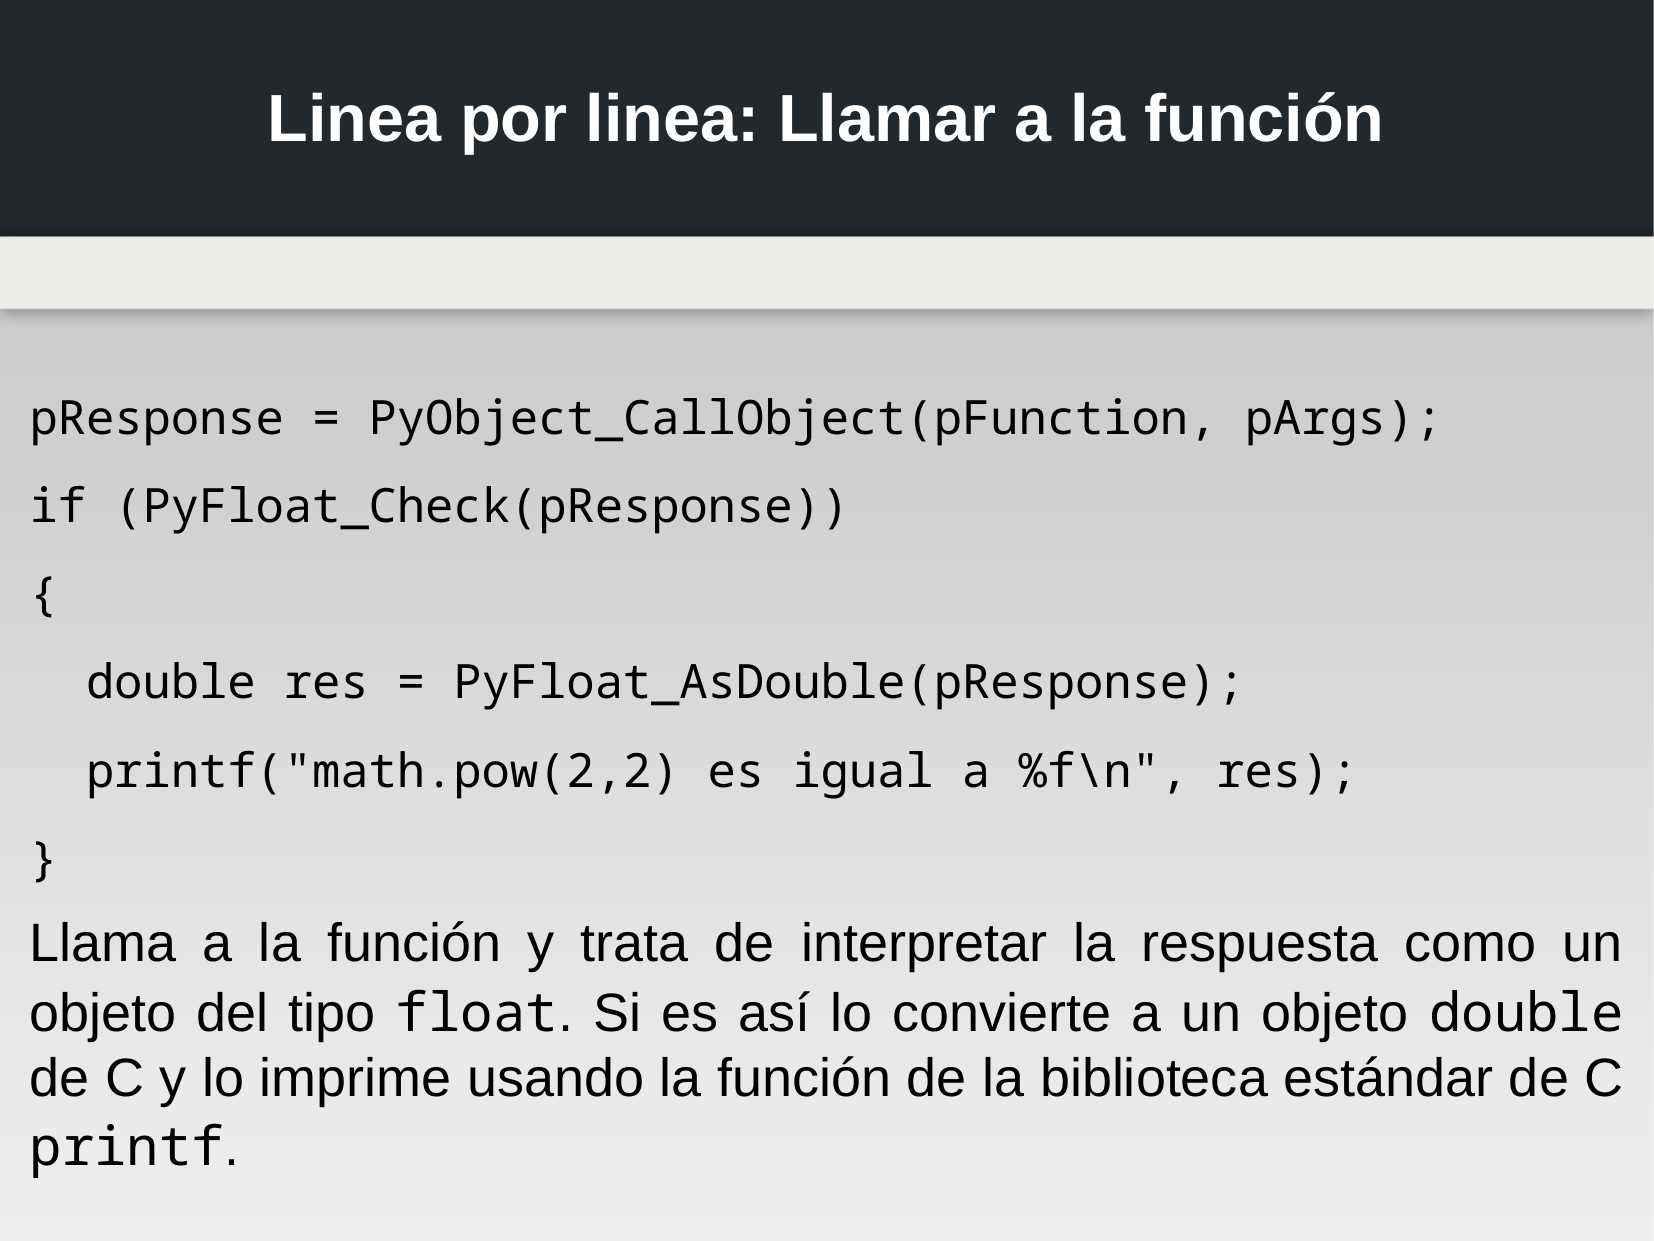

# Linea por linea: Llamar a la función
pResponse = PyObject_CallObject(pFunction, pArgs);
if (PyFloat_Check(pResponse))
{
 double res = PyFloat_AsDouble(pResponse);
 printf("math.pow(2,2) es igual a %f\n", res);
}
Llama a la función y trata de interpretar la respuesta como un objeto del tipo float. Si es así lo convierte a un objeto double de C y lo imprime usando la función de la biblioteca estándar de C printf.